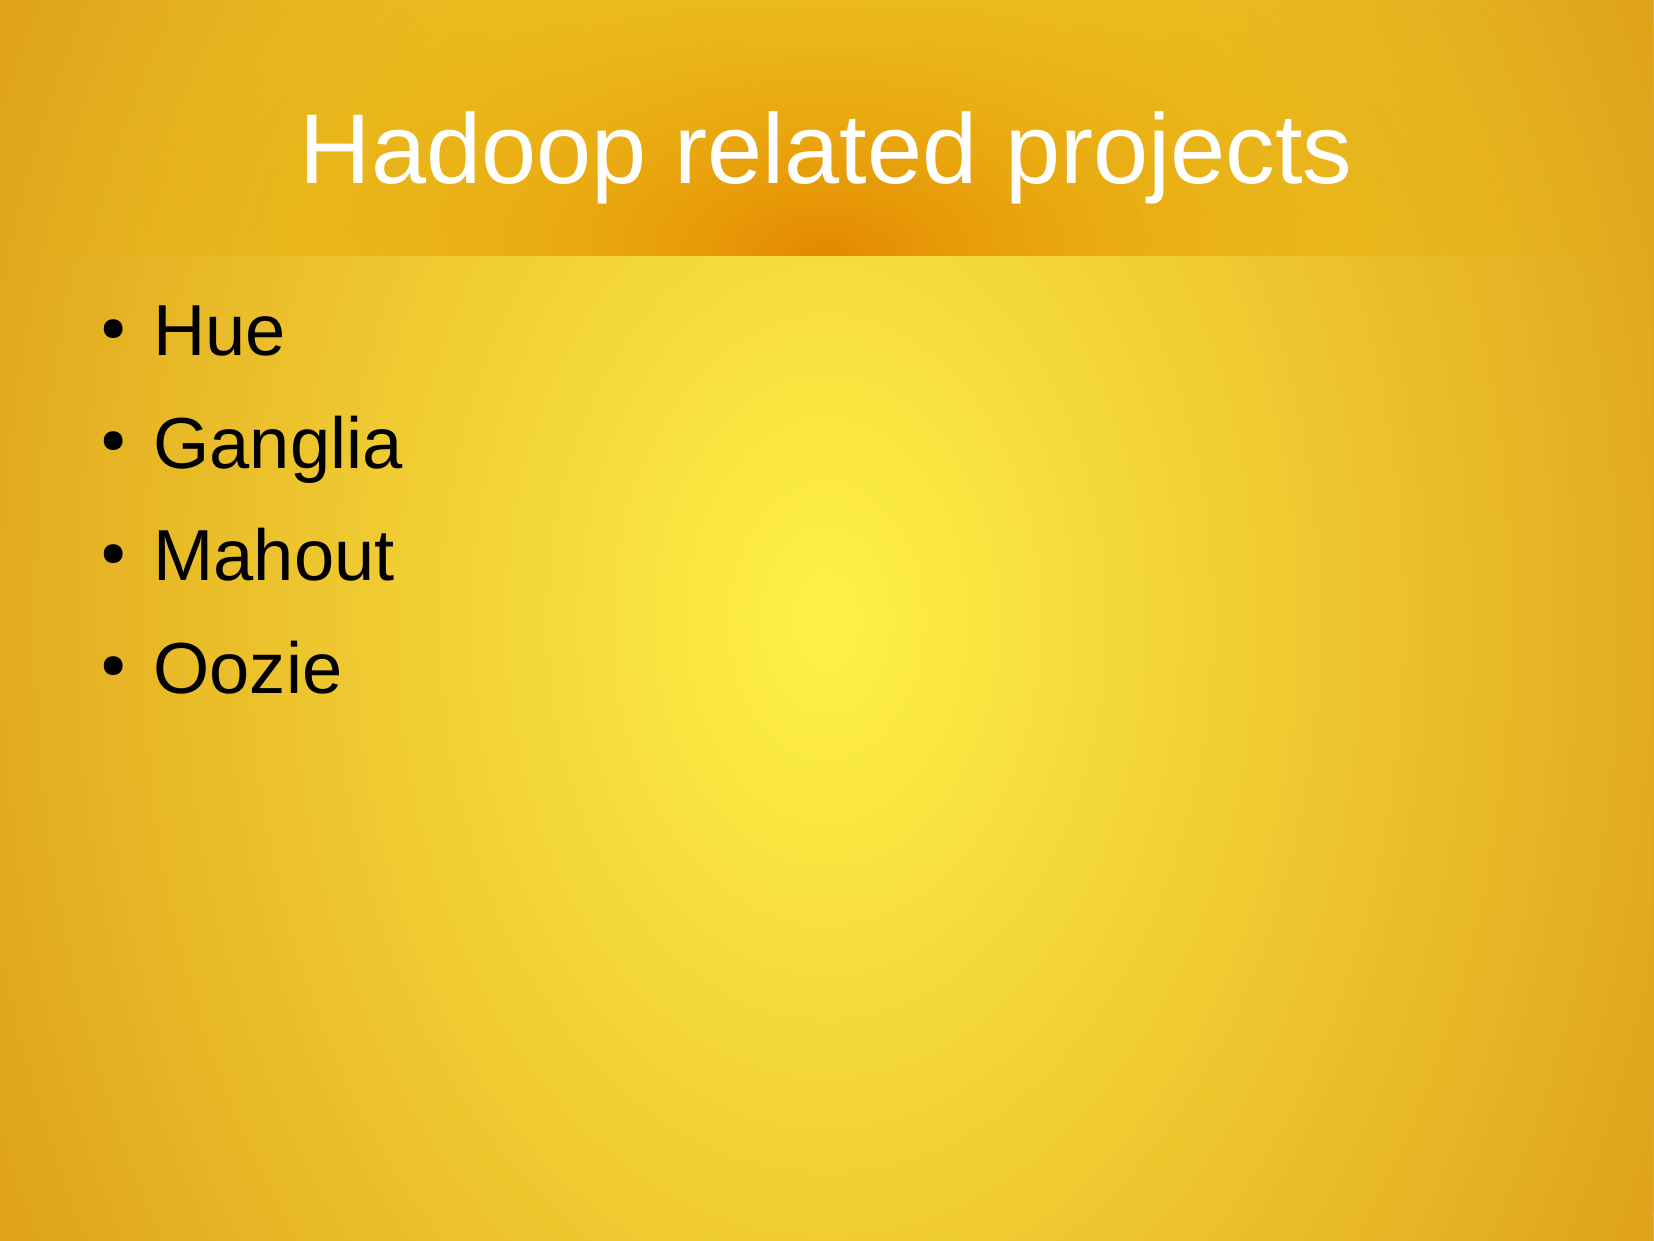

# Hadoop related projects
Hue
Ganglia
Mahout
Oozie